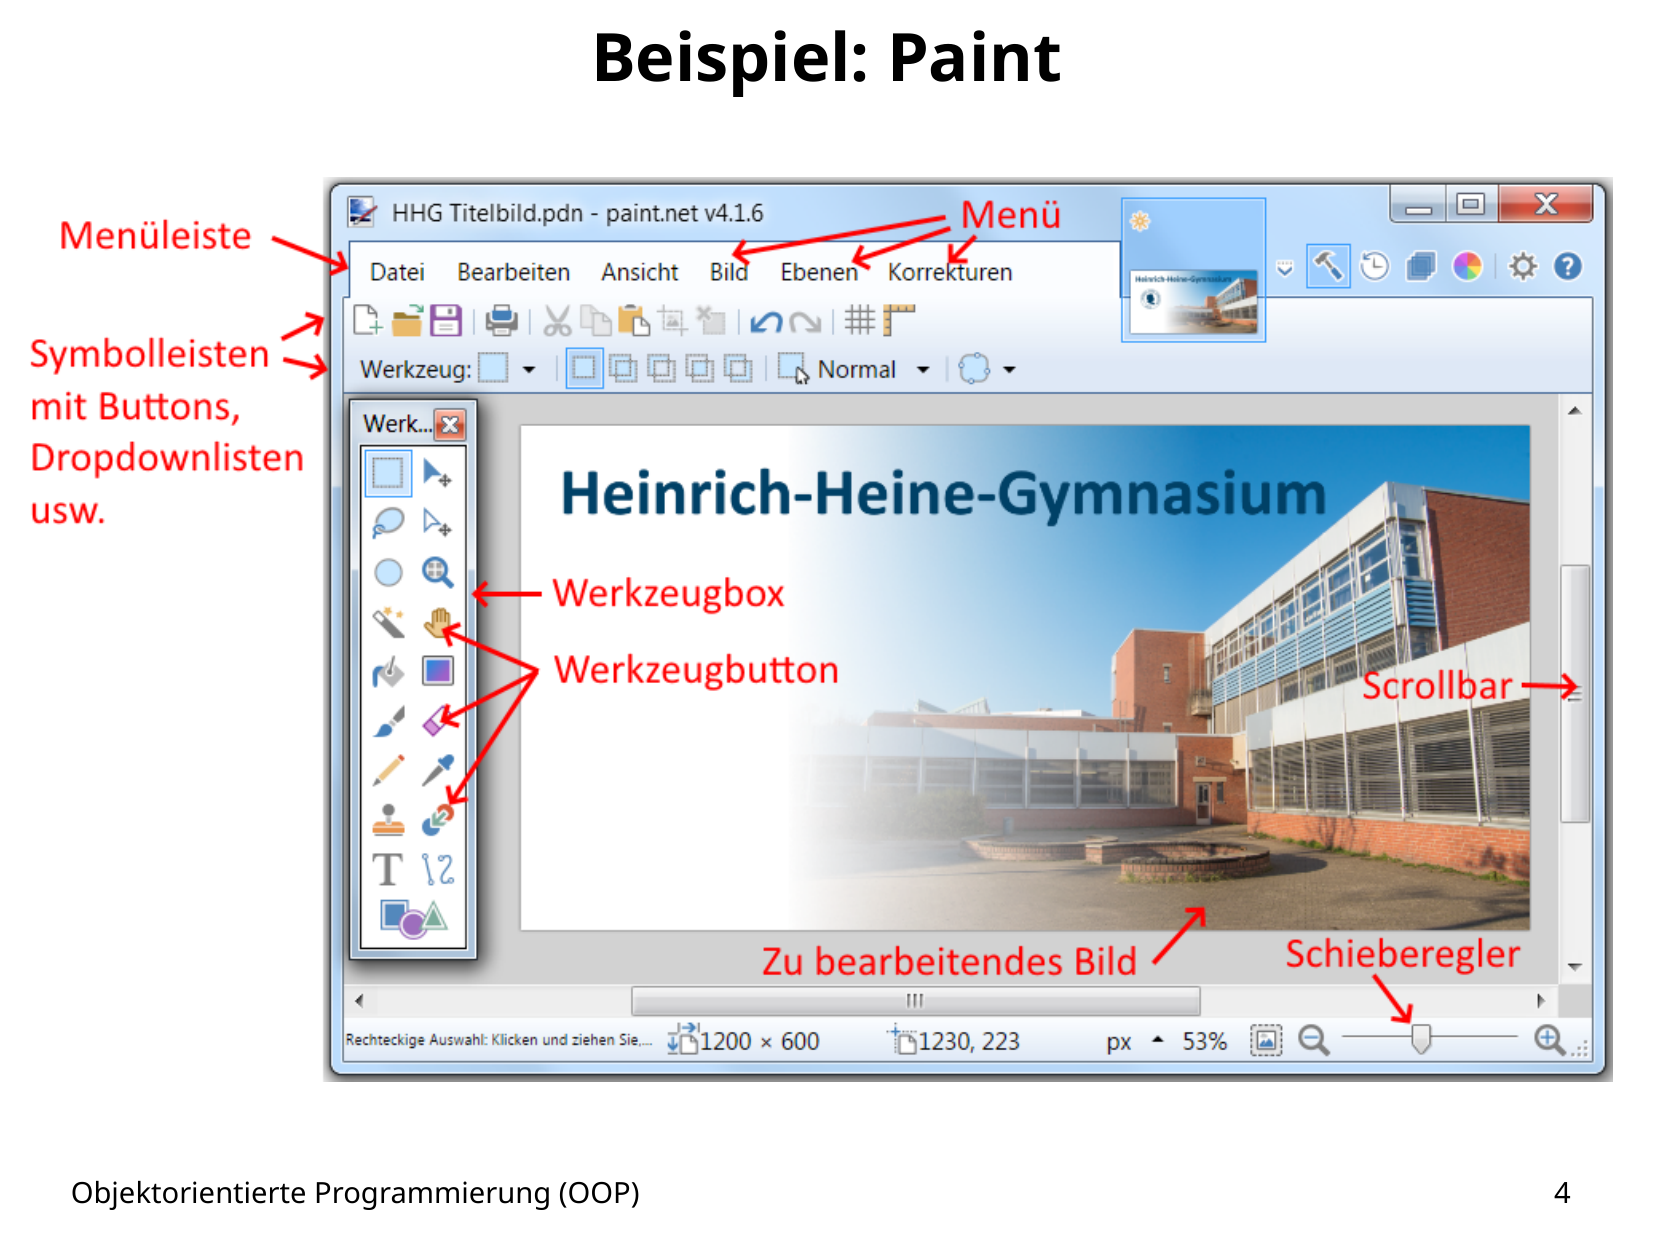

# Beispiel: Paint
asdf
Objektorientierte Programmierung (OOP)
4